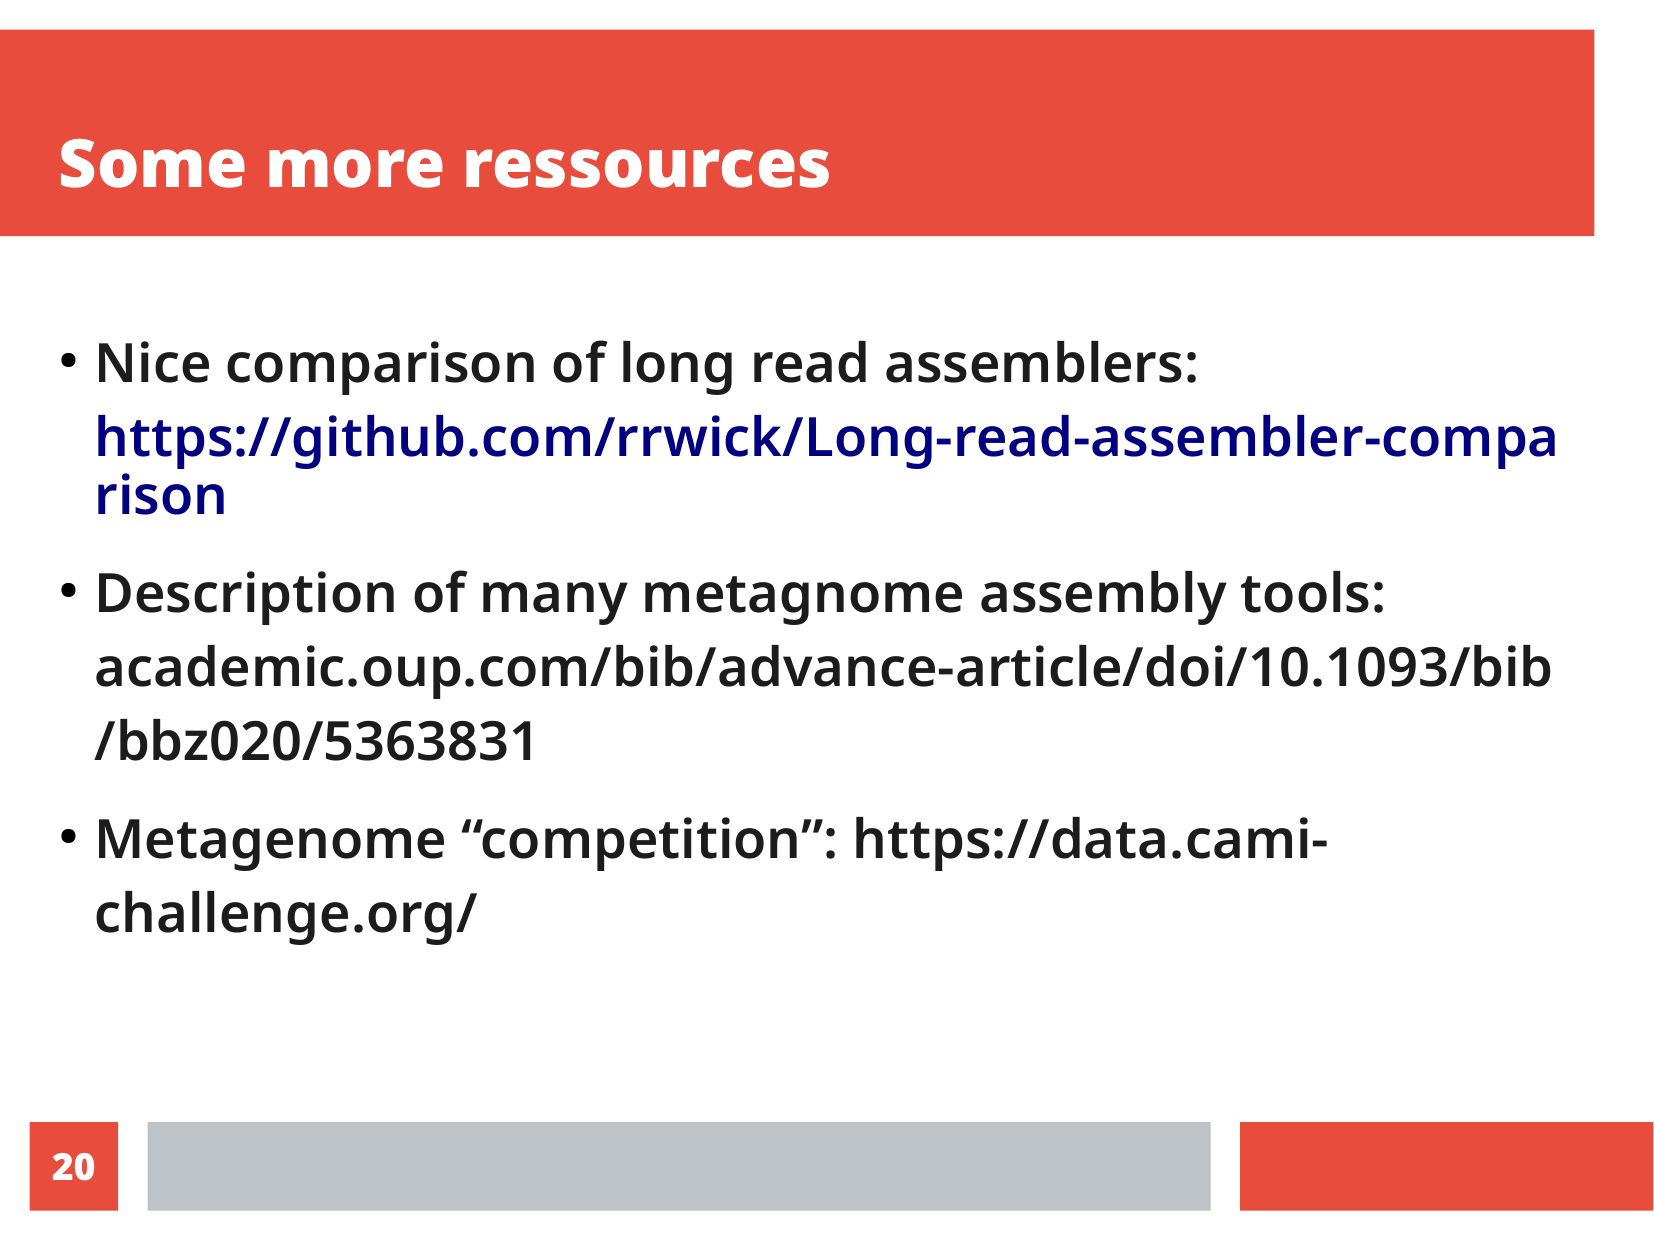

# Some more ressources
Nice comparison of long read assemblers: https://github.com/rrwick/Long-read-assembler-comparison
Description of many metagnome assembly tools: academic.oup.com/bib/advance-article/doi/10.1093/bib/bbz020/5363831
Metagenome “competition”: https://data.cami-challenge.org/
20